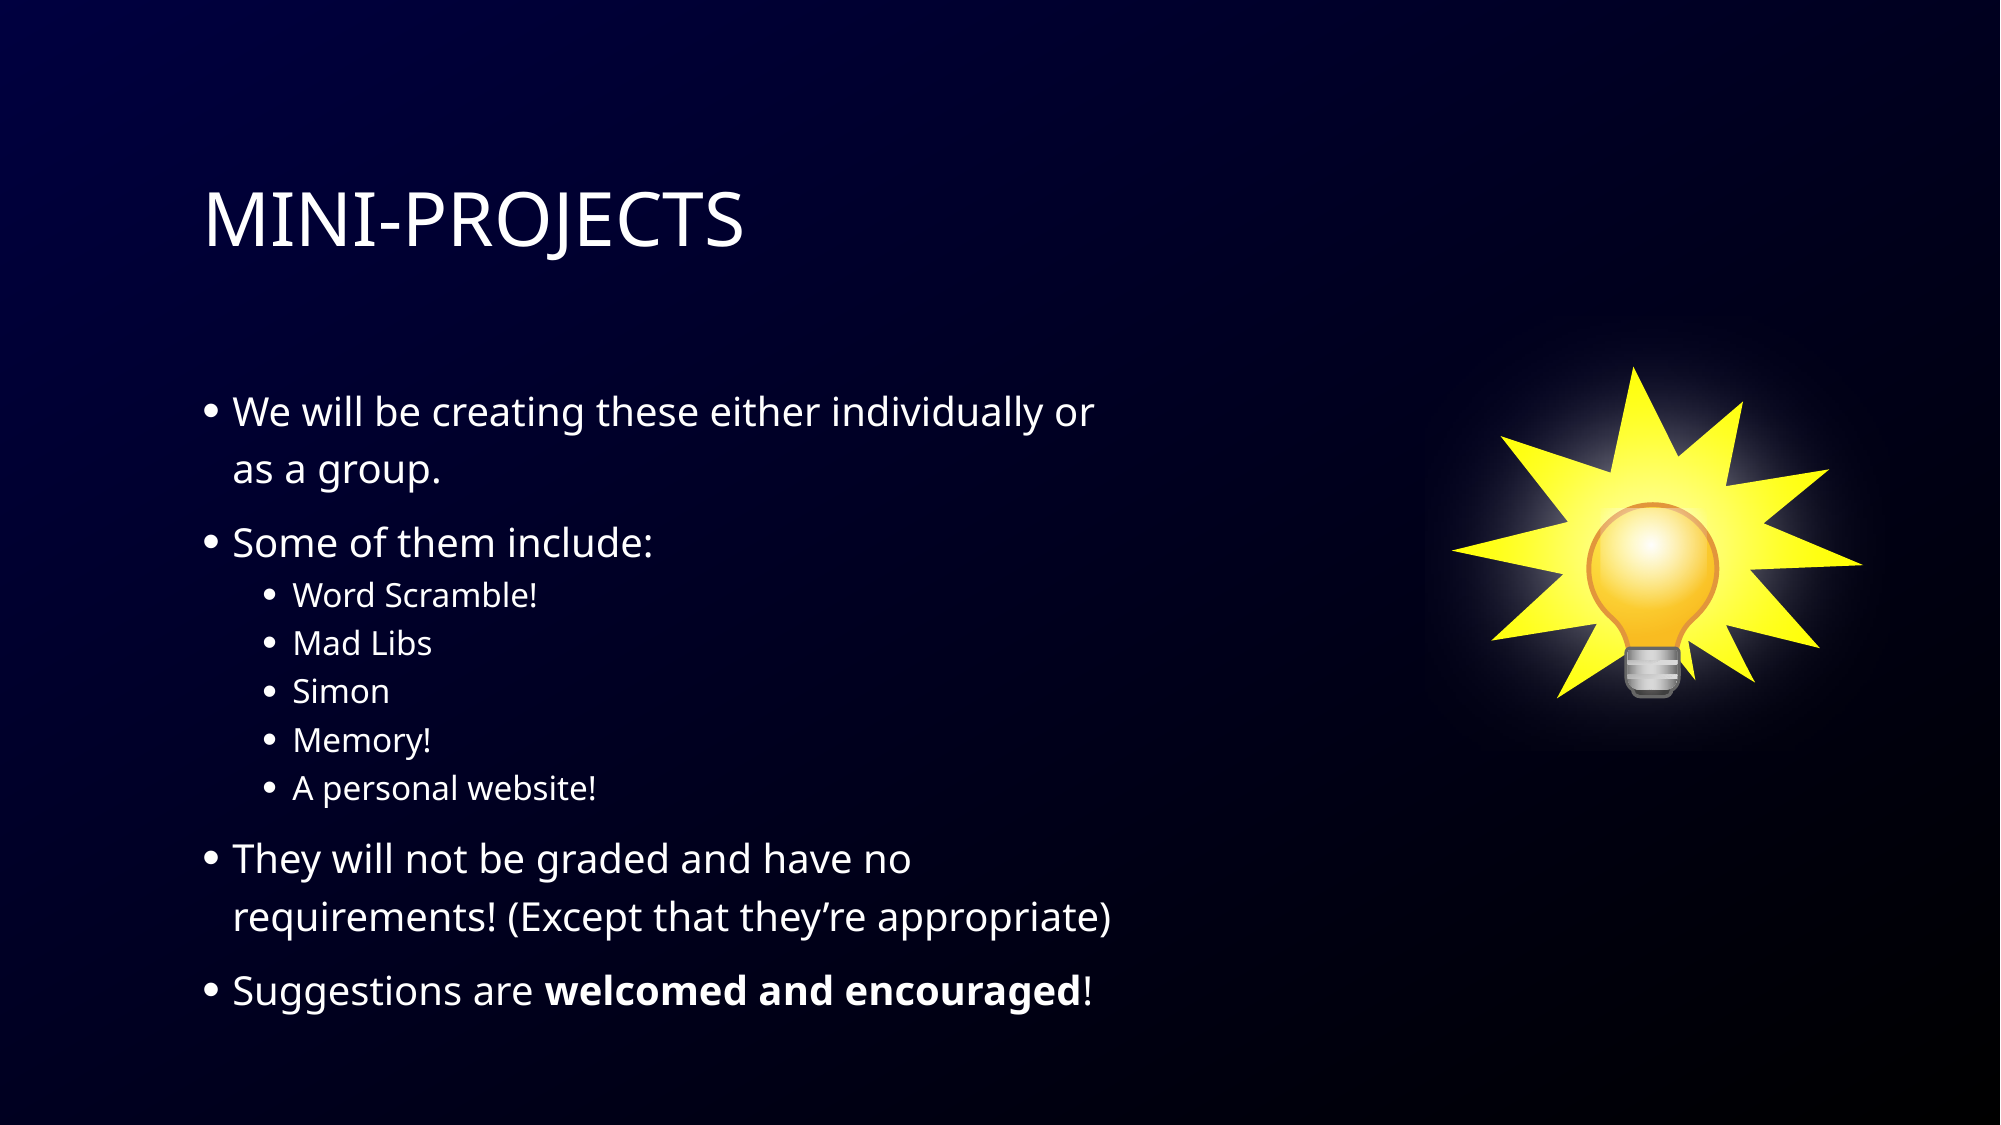

# Mini-projects
We will be creating these either individually or as a group.
Some of them include:
Word Scramble!
Mad Libs
Simon
Memory!
A personal website!
They will not be graded and have no requirements! (Except that they’re appropriate)
Suggestions are welcomed and encouraged!